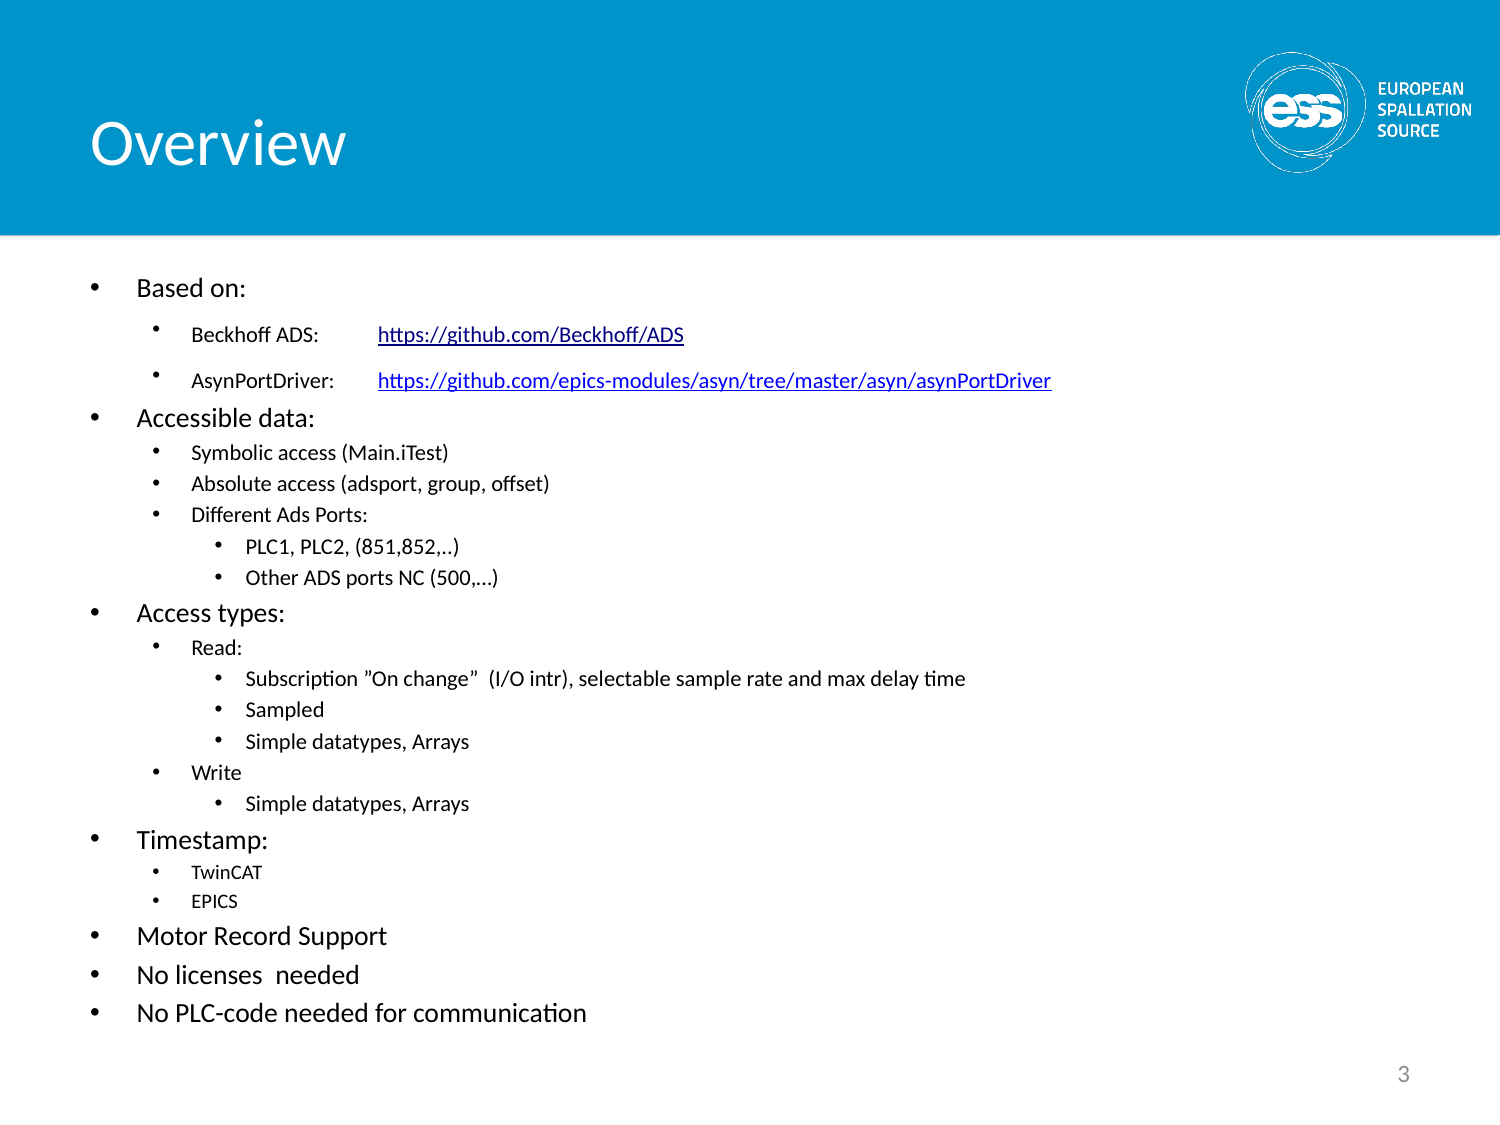

# Overview
Based on:
Beckhoff ADS: 	https://github.com/Beckhoff/ADS
AsynPortDriver: 	https://github.com/epics-modules/asyn/tree/master/asyn/asynPortDriver
Accessible data:
Symbolic access (Main.iTest)
Absolute access (adsport, group, offset)
Different Ads Ports:
PLC1, PLC2, (851,852,..)
Other ADS ports NC (500,…)
Access types:
Read:
Subscription ”On change” (I/O intr), selectable sample rate and max delay time
Sampled
Simple datatypes, Arrays
Write
Simple datatypes, Arrays
Timestamp:
TwinCAT
EPICS
Motor Record Support
No licenses needed
No PLC-code needed for communication